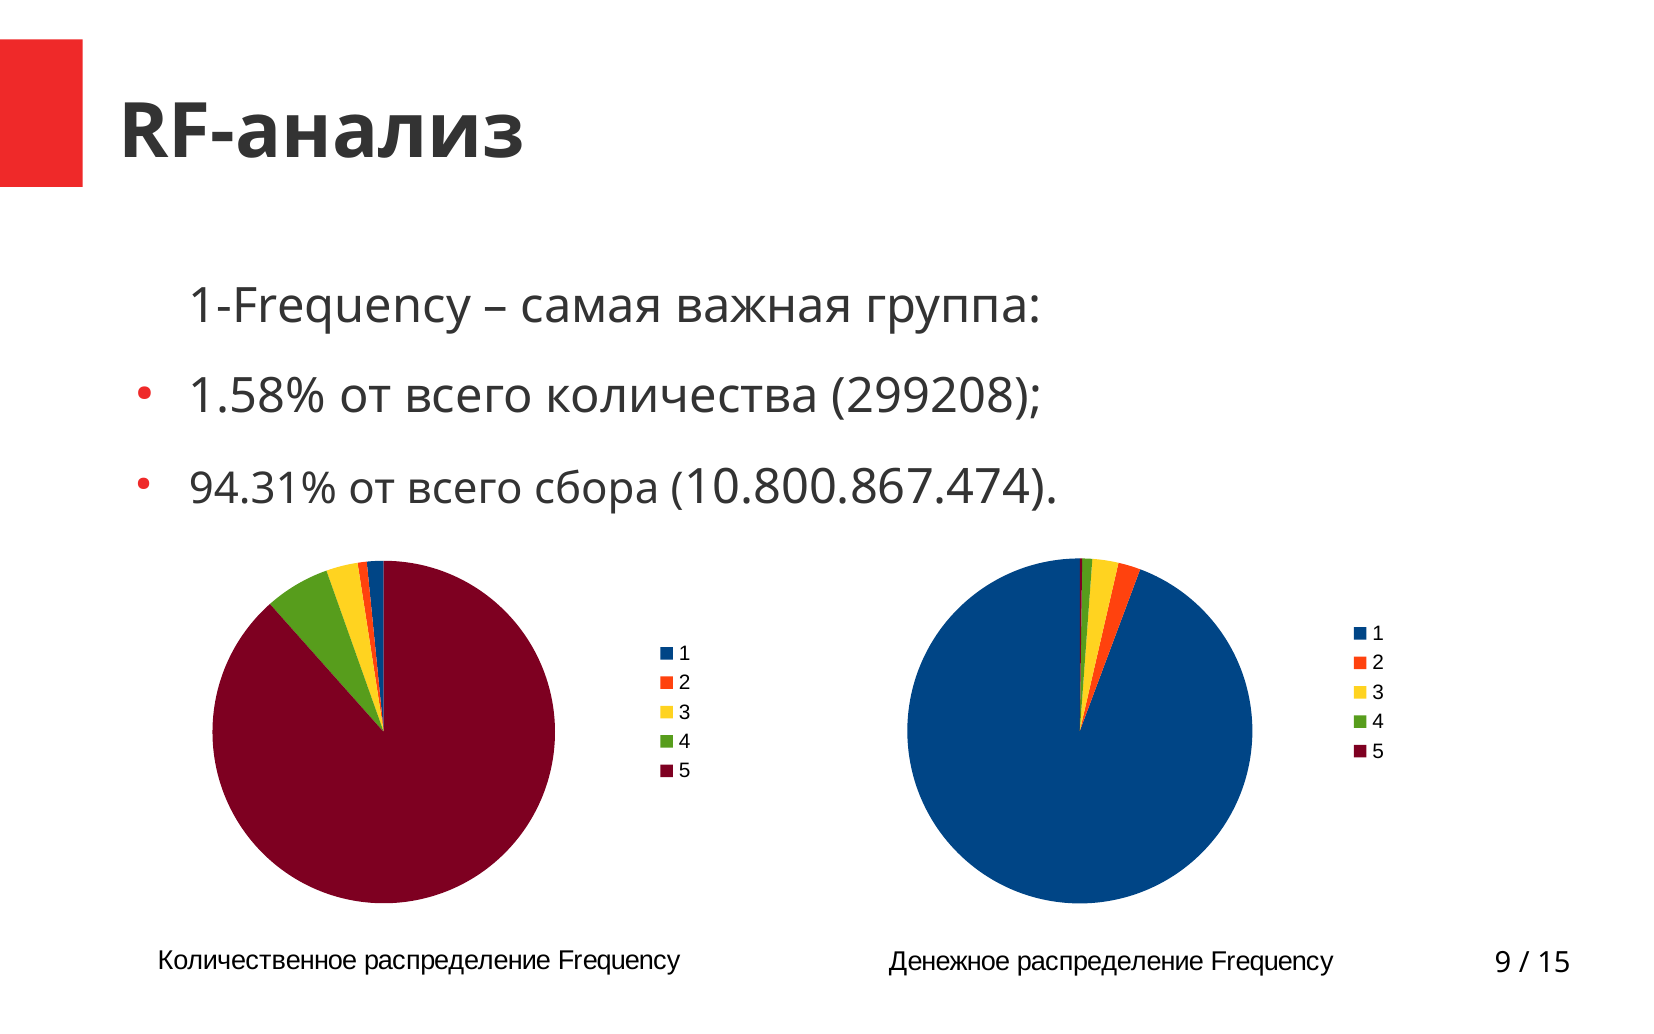

# RF-анализ
1-Frequency – самая важная группа:
1.58% от всего количества (299208);
94.31% от всего сбора (10.800.867.474).
### Chart: Денежное распределение Frequency
| Category | Sum - money_part | Sum - Part |
|---|---|---|
| 1 | 0.943142443190022 | 0.0158217694714045 |
| 2 | 0.0208781832147124 | 0.00863279056709714 |
| 3 | 0.0244215668449743 | 0.0298688537739633 |
| 4 | 0.00937261504630882 | 0.0613653378251918 |
| 5 | 0.00218519170398257 | 0.884311248362343 |
### Chart: Количественное распределение Frequency
| Category | Sum - Part |
|---|---|
| 1 | 0.0158217694714045 |
| 2 | 0.00863279056709714 |
| 3 | 0.0298688537739633 |
| 4 | 0.0613653378251918 |
| 5 | 0.884311248362343 |9